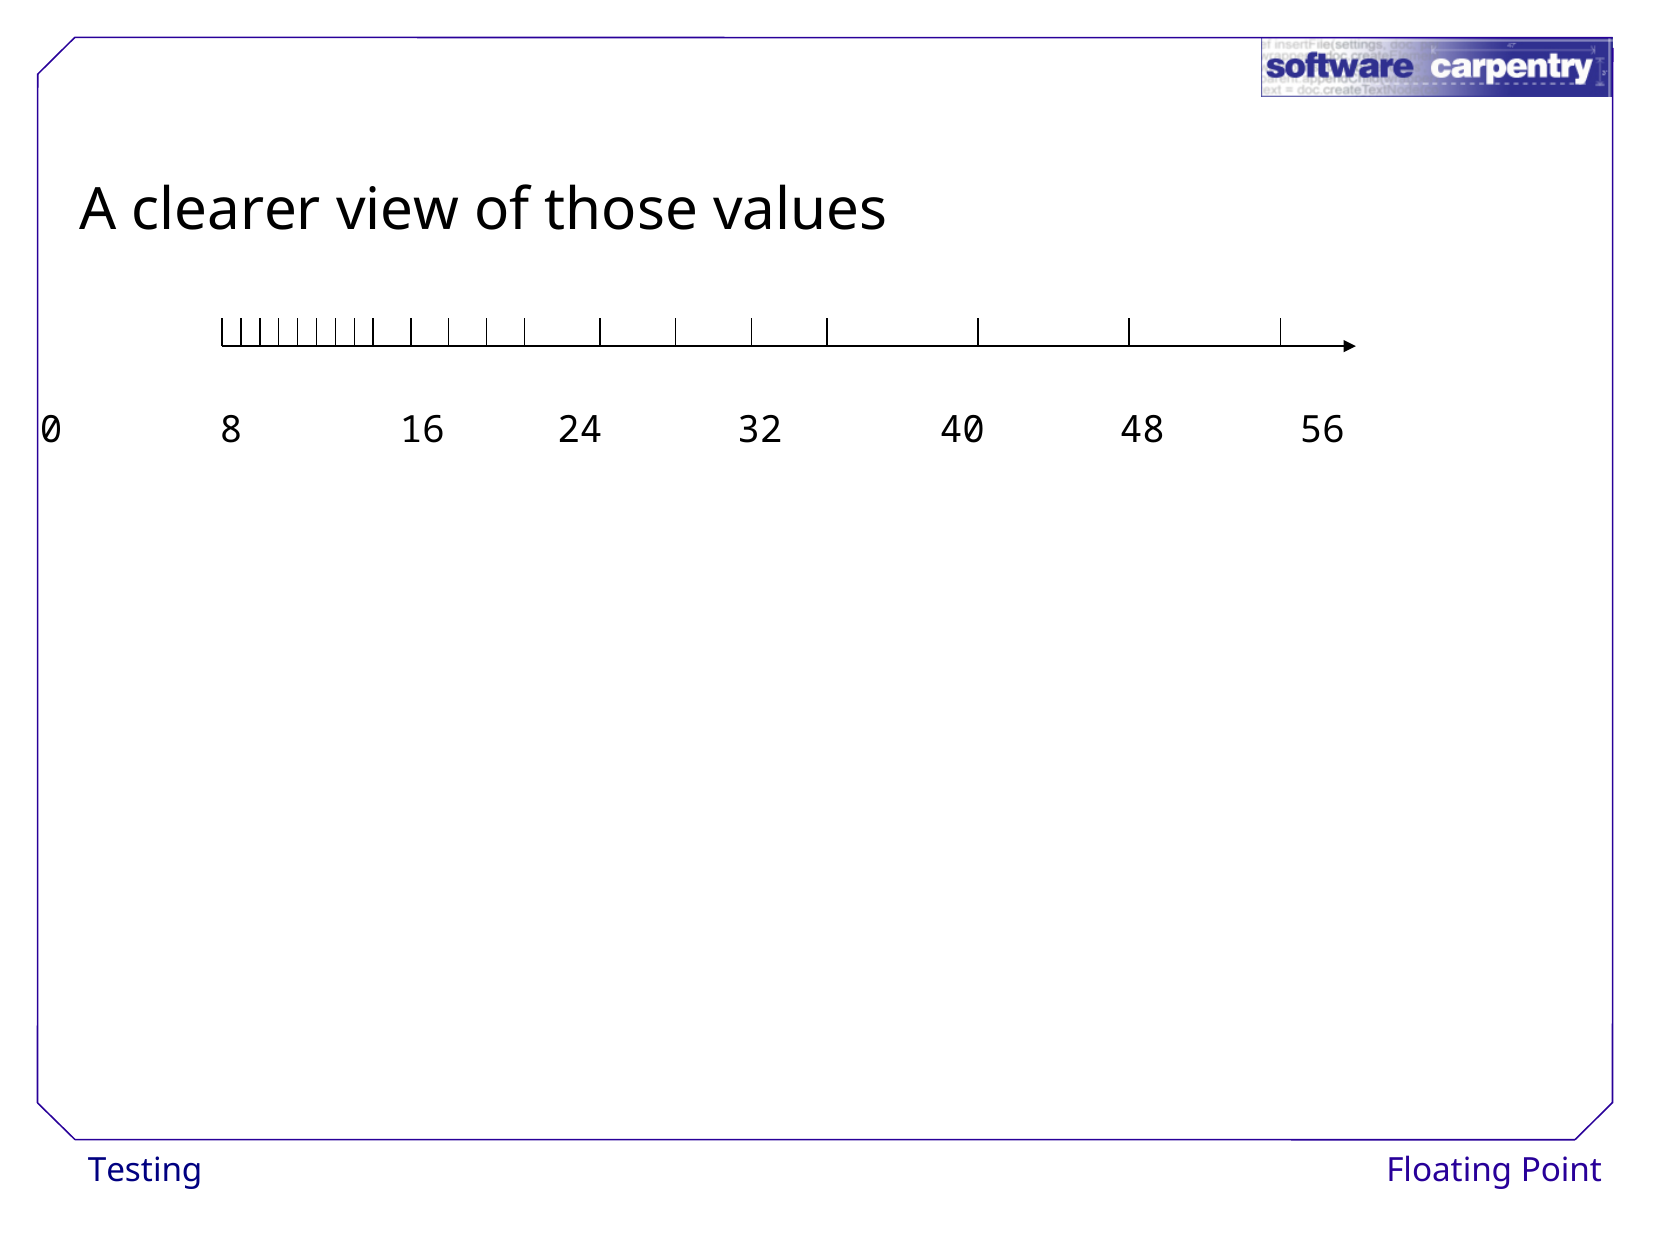

A clearer view of those values
0 8 16 24 32 40 48 56